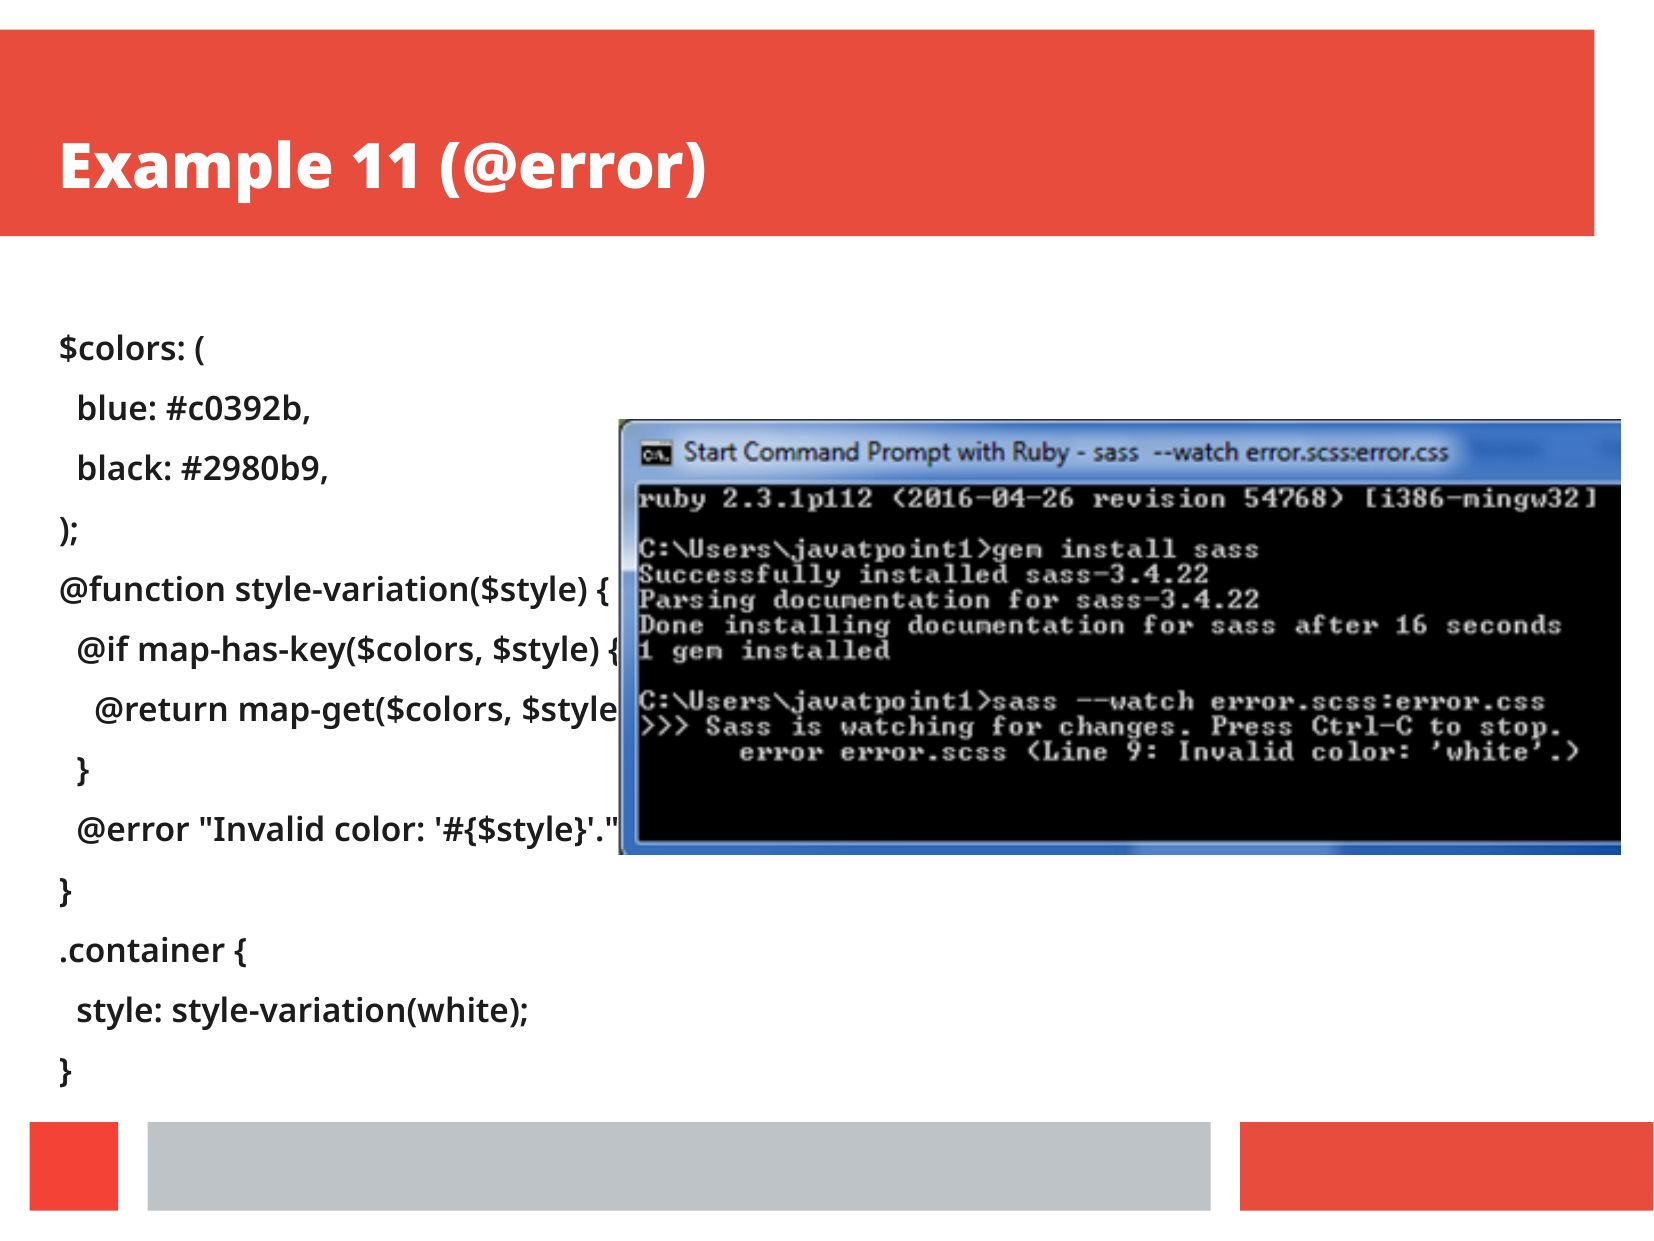

# Example 11 (@error)
$colors: (
 blue: #c0392b,
 black: #2980b9,
);
@function style-variation($style) {
 @if map-has-key($colors, $style) {
 @return map-get($colors, $style);
 }
 @error "Invalid color: '#{$style}'.";
}
.container {
 style: style-variation(white);
}